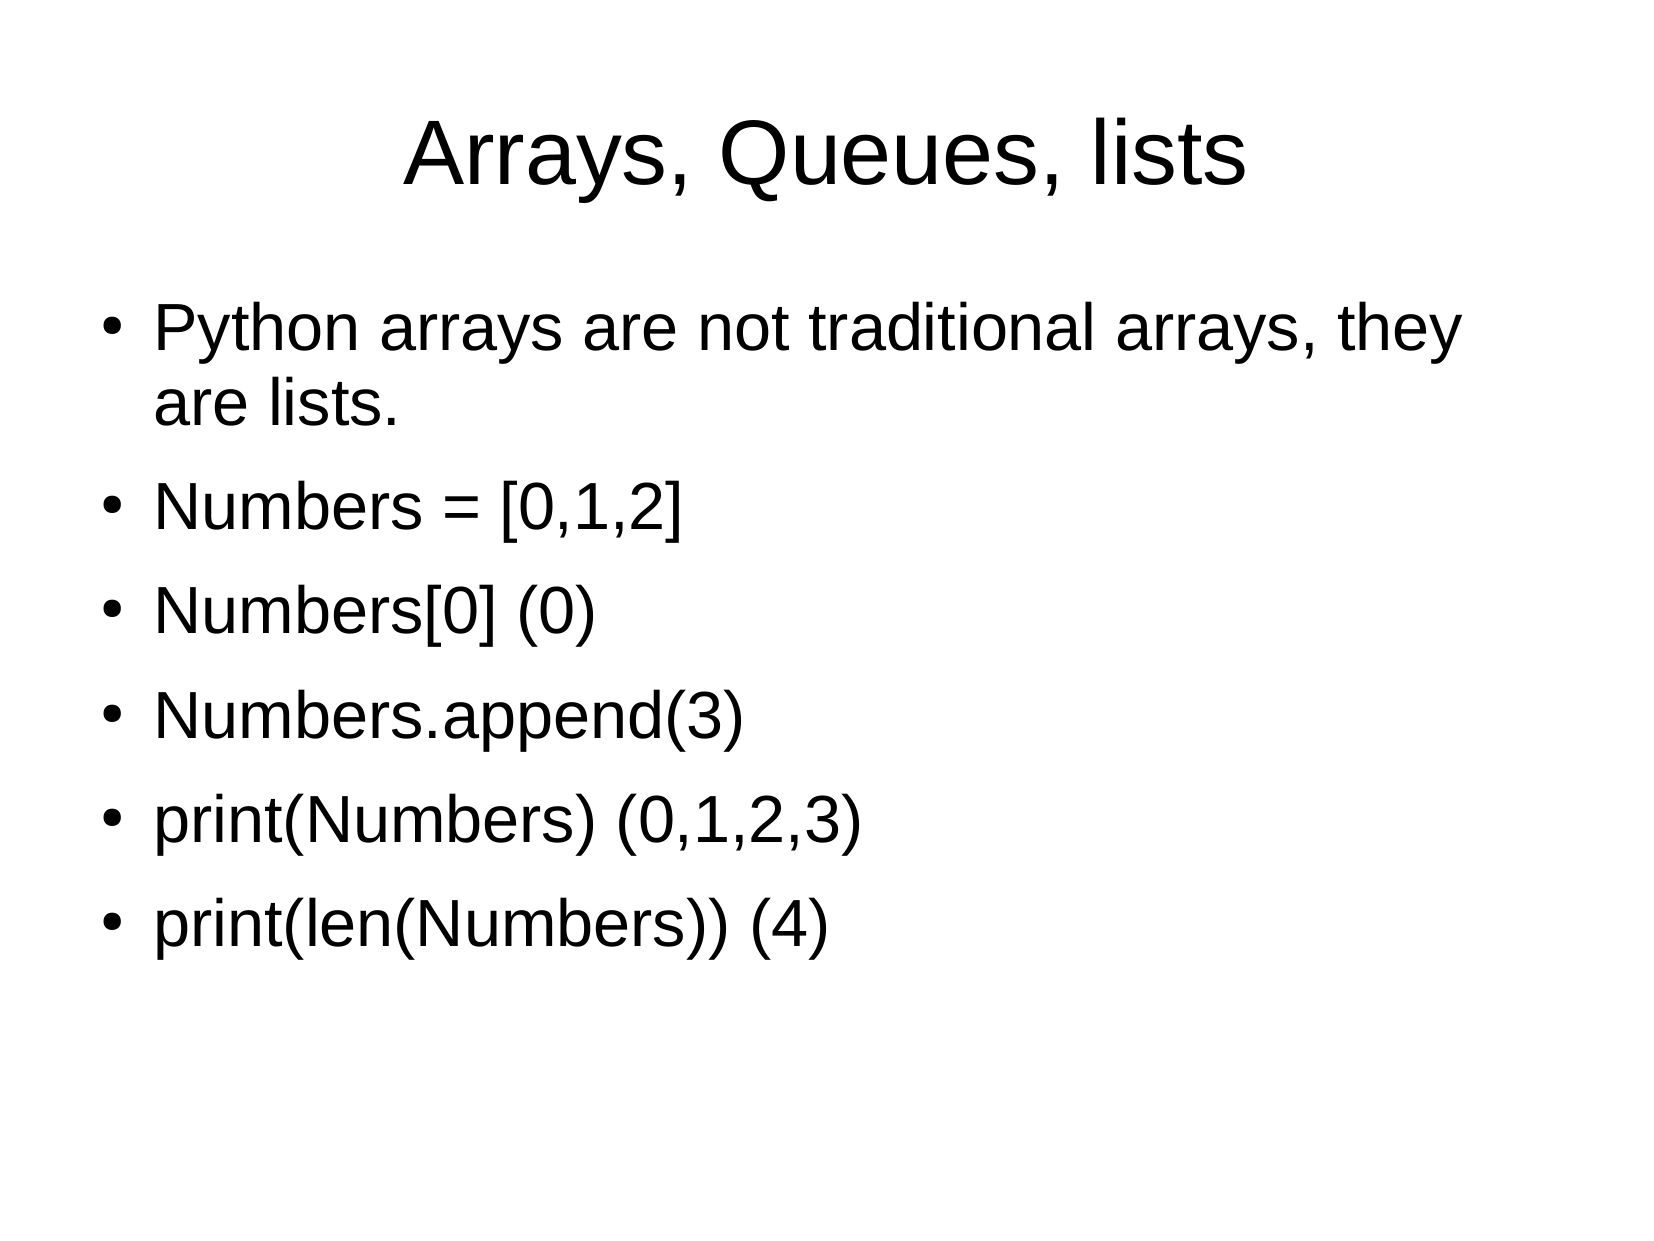

# Arrays, Queues, lists
Python arrays are not traditional arrays, they are lists.
Numbers = [0,1,2]
Numbers[0] (0)
Numbers.append(3)
print(Numbers) (0,1,2,3)
print(len(Numbers)) (4)